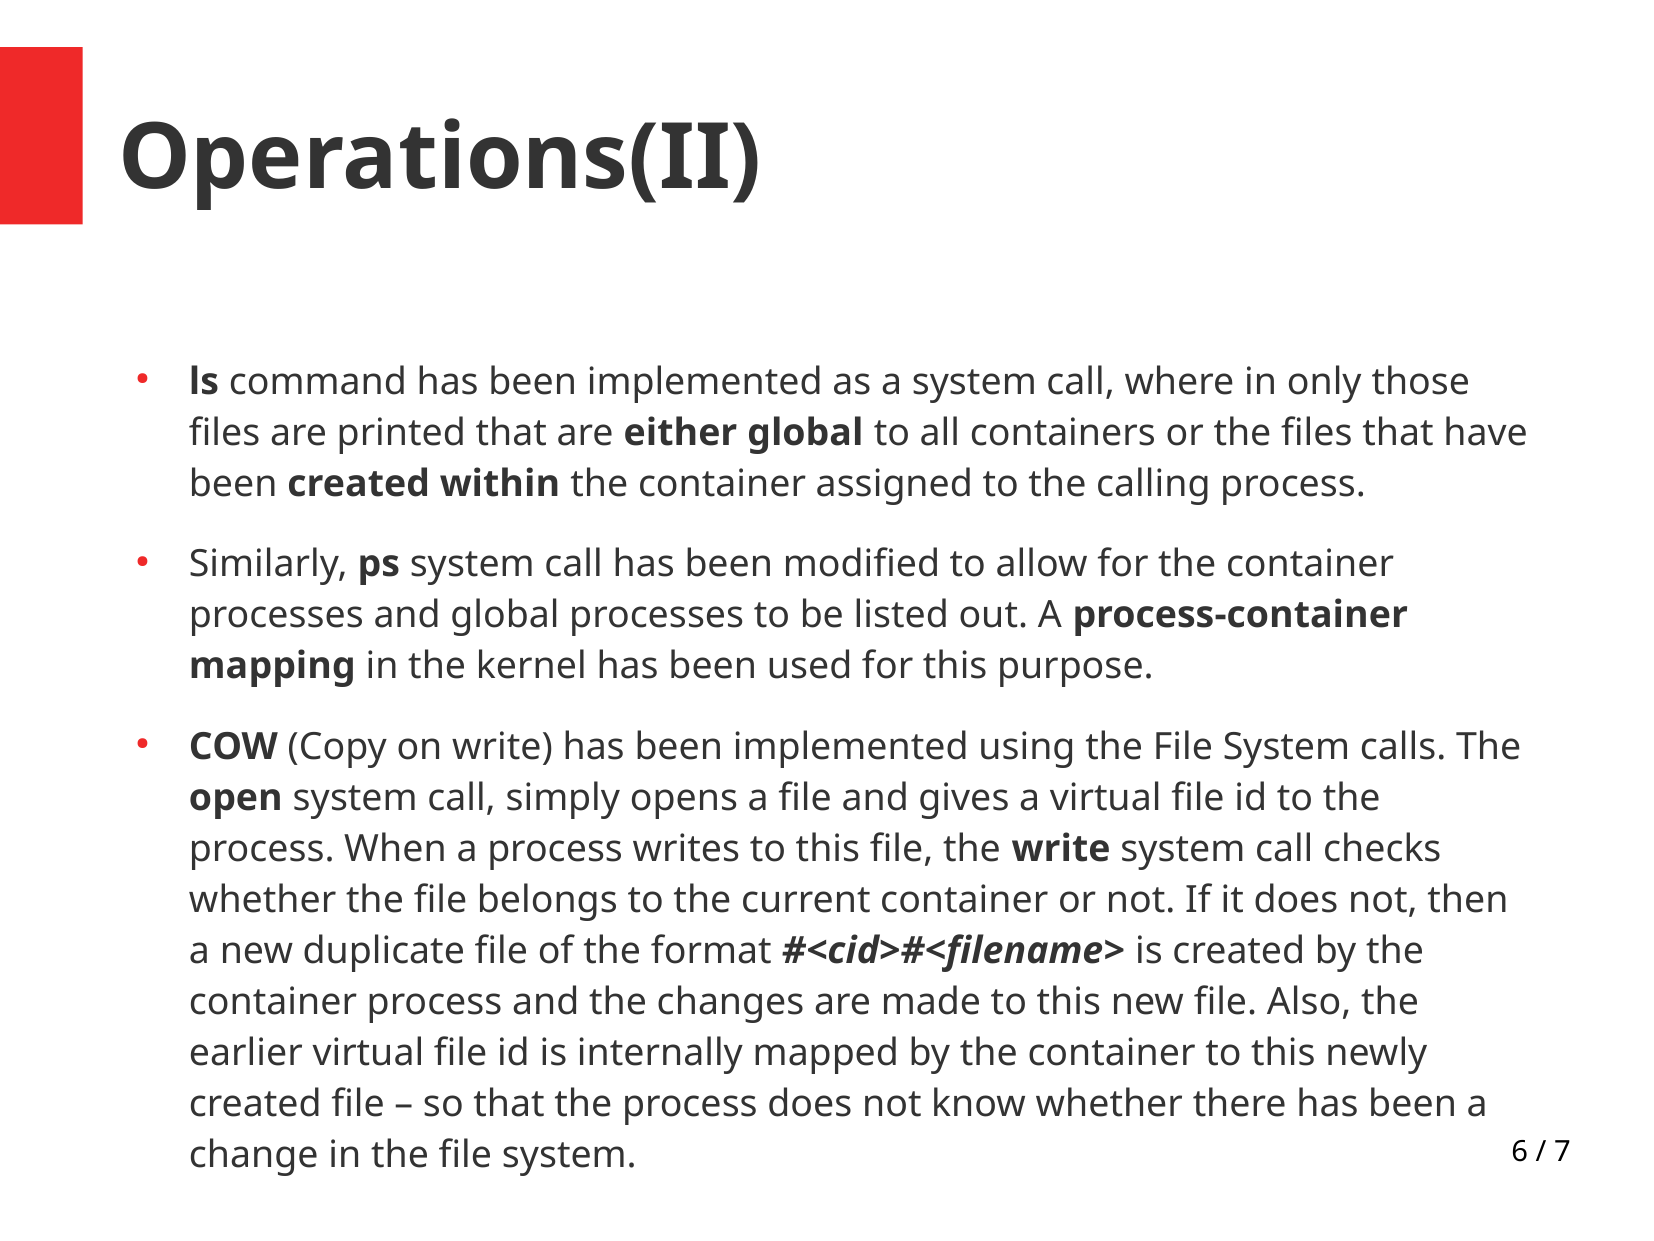

# Operations(II)
ls command has been implemented as a system call, where in only those files are printed that are either global to all containers or the files that have been created within the container assigned to the calling process.
Similarly, ps system call has been modified to allow for the container processes and global processes to be listed out. A process-container mapping in the kernel has been used for this purpose.
COW (Copy on write) has been implemented using the File System calls. The open system call, simply opens a file and gives a virtual file id to the process. When a process writes to this file, the write system call checks whether the file belongs to the current container or not. If it does not, then a new duplicate file of the format #<cid>#<filename> is created by the container process and the changes are made to this new file. Also, the earlier virtual file id is internally mapped by the container to this newly created file – so that the process does not know whether there has been a change in the file system.
6